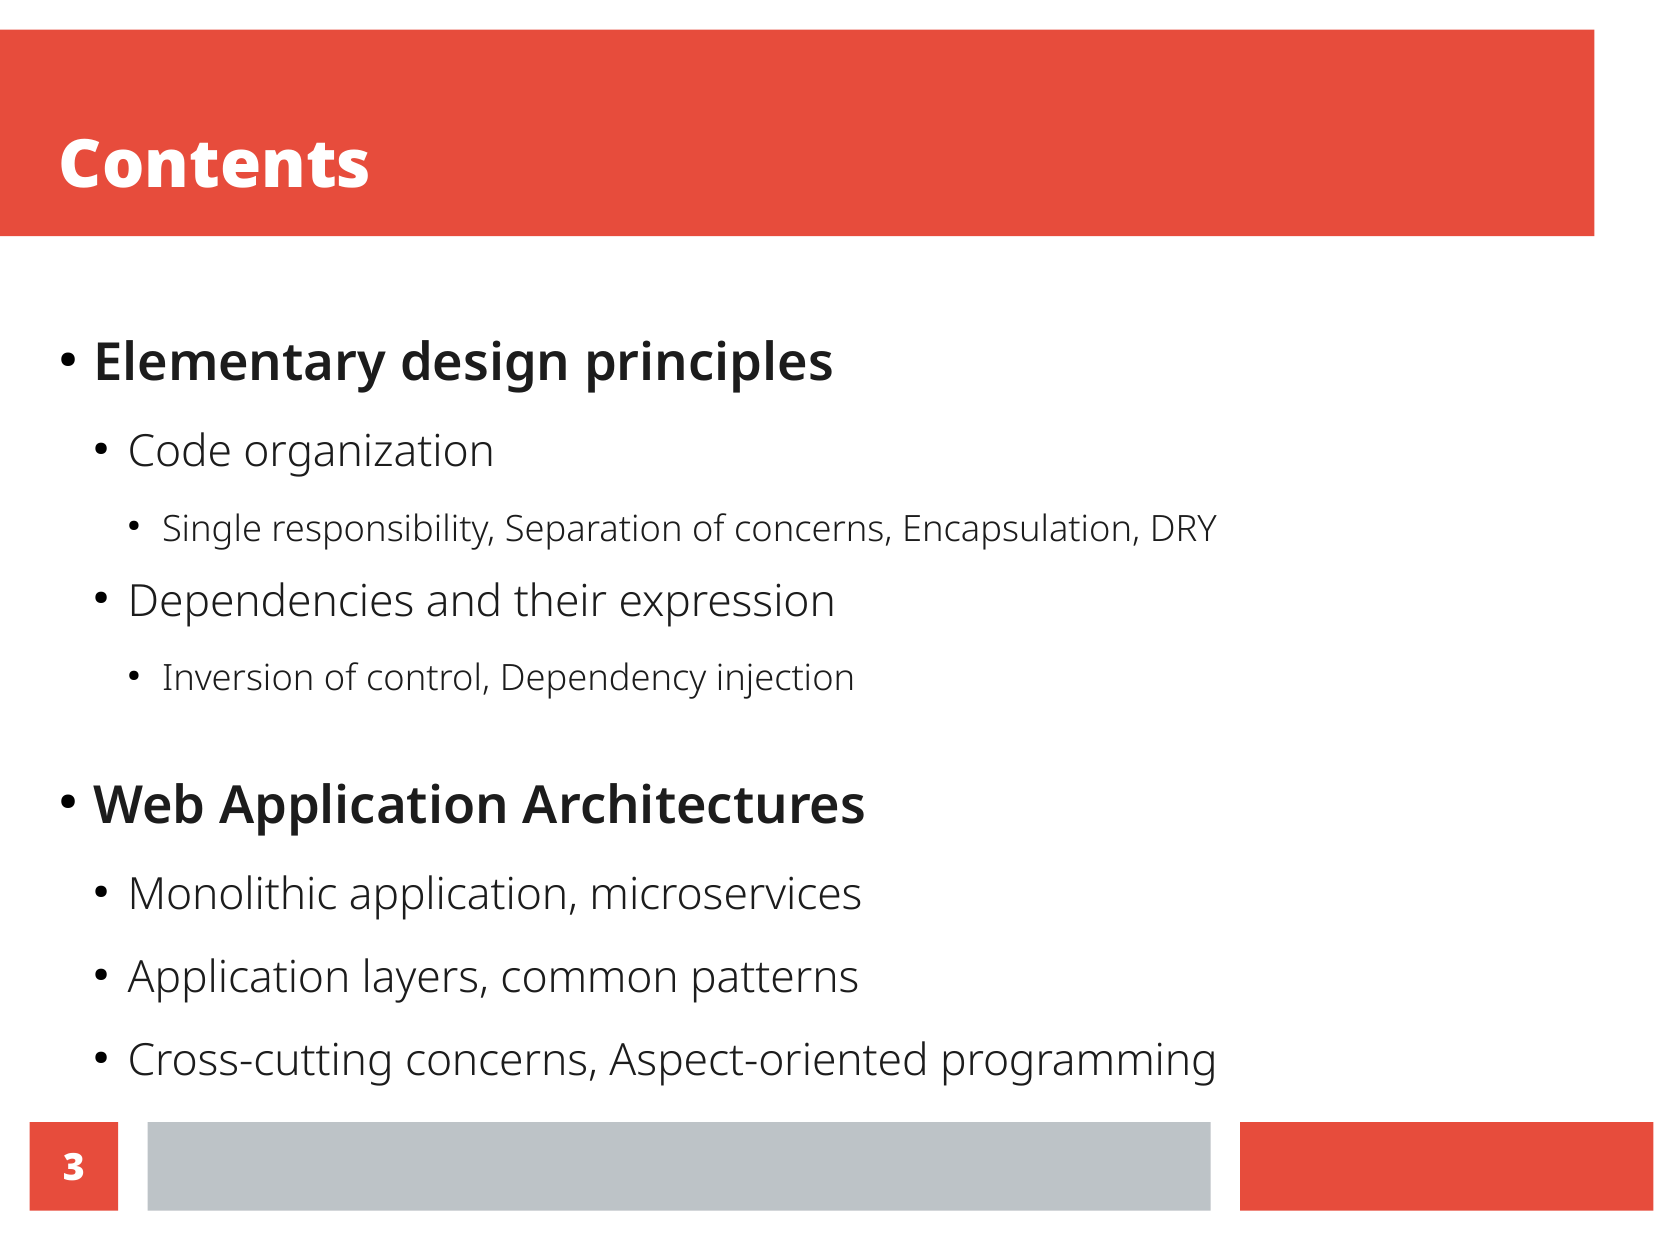

# Contents
Elementary design principles
Code organization
Single responsibility, Separation of concerns, Encapsulation, DRY
Dependencies and their expression
Inversion of control, Dependency injection
Web Application Architectures
Monolithic application, microservices
Application layers, common patterns
Cross-cutting concerns, Aspect-oriented programming
3